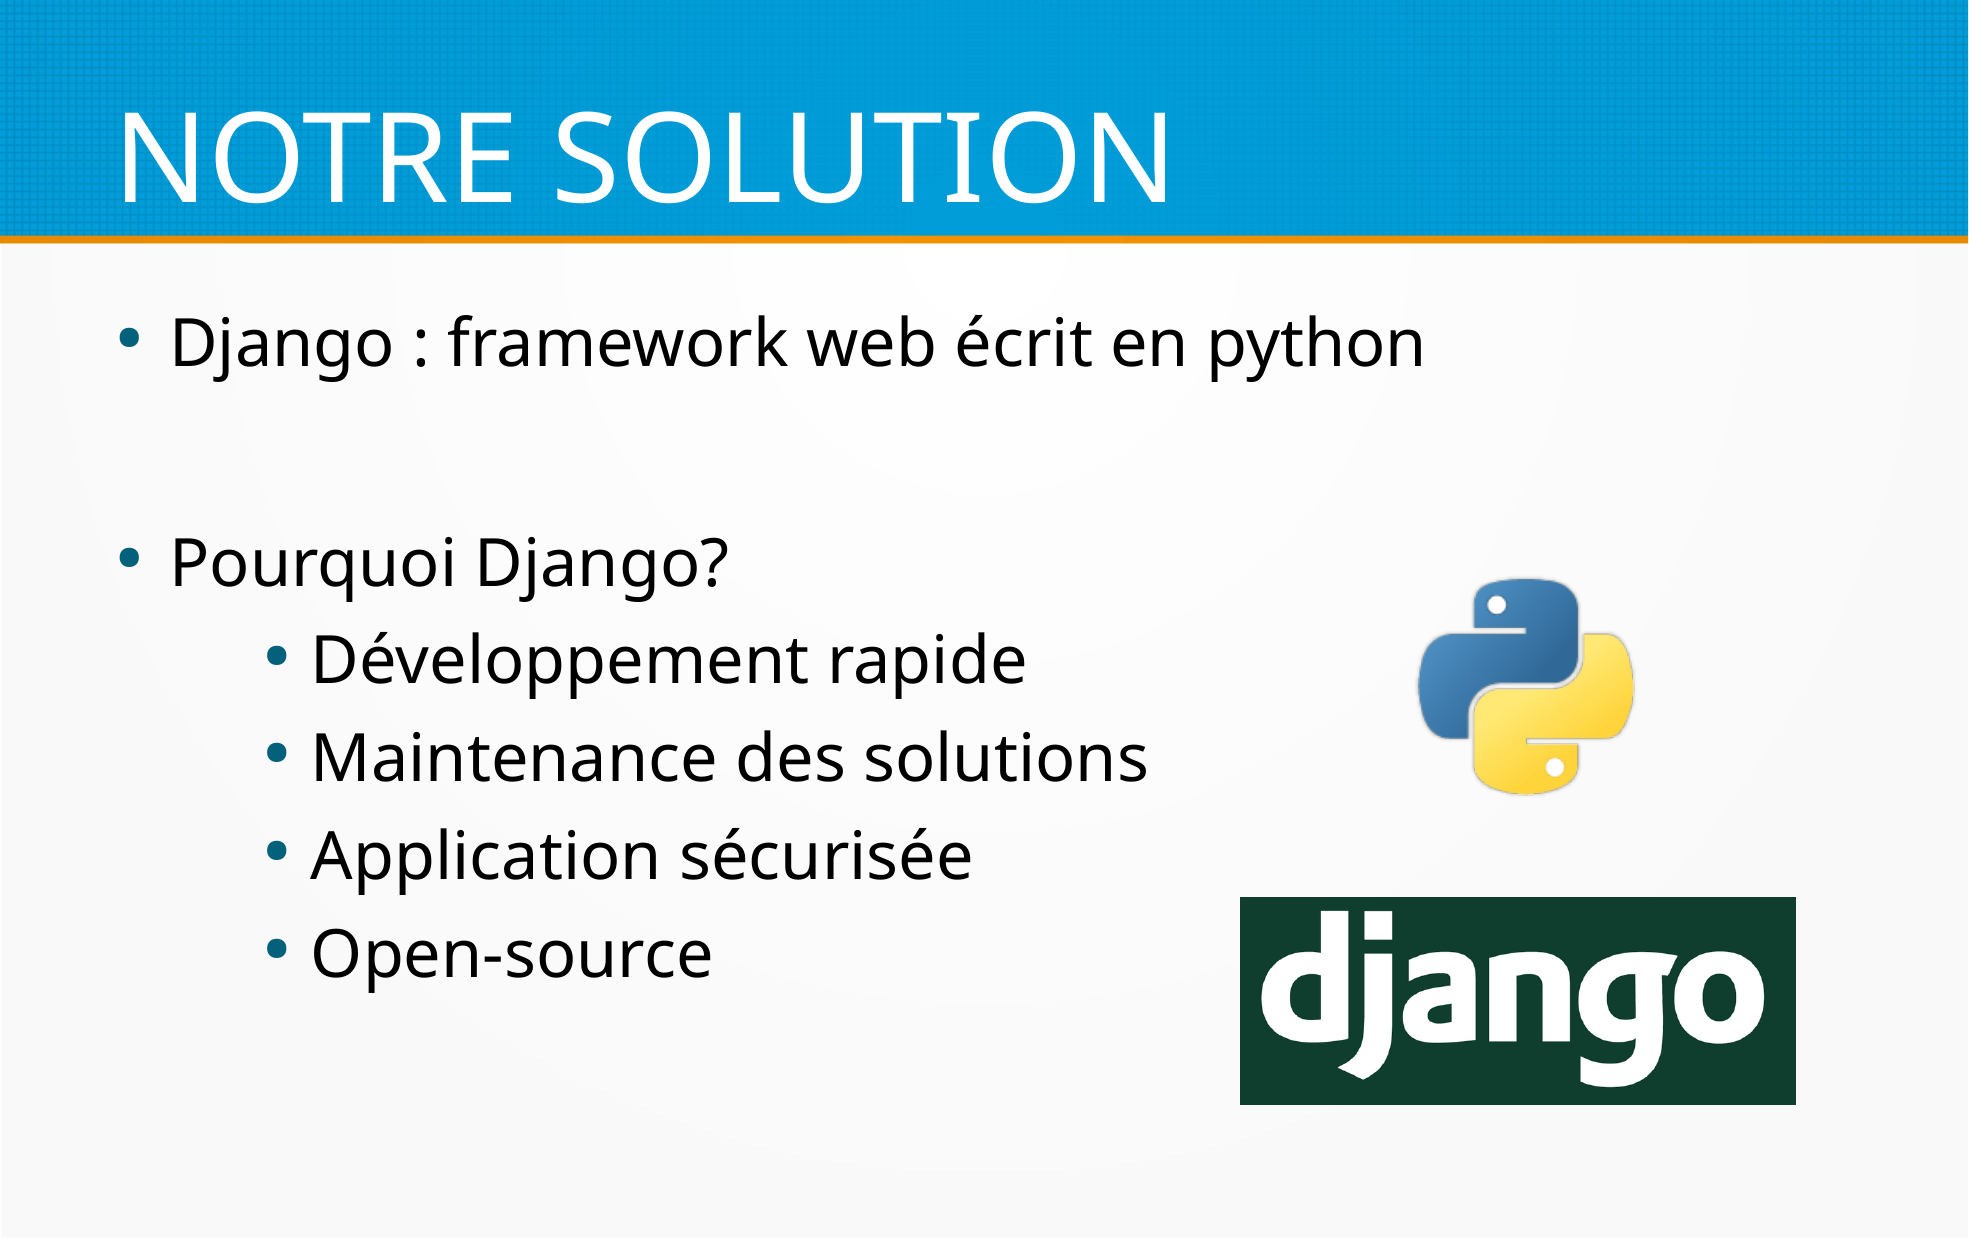

# NOTRE SOLUTION
Django : framework web écrit en python
Pourquoi Django?
Développement rapide
Maintenance des solutions
Application sécurisée
Open-source